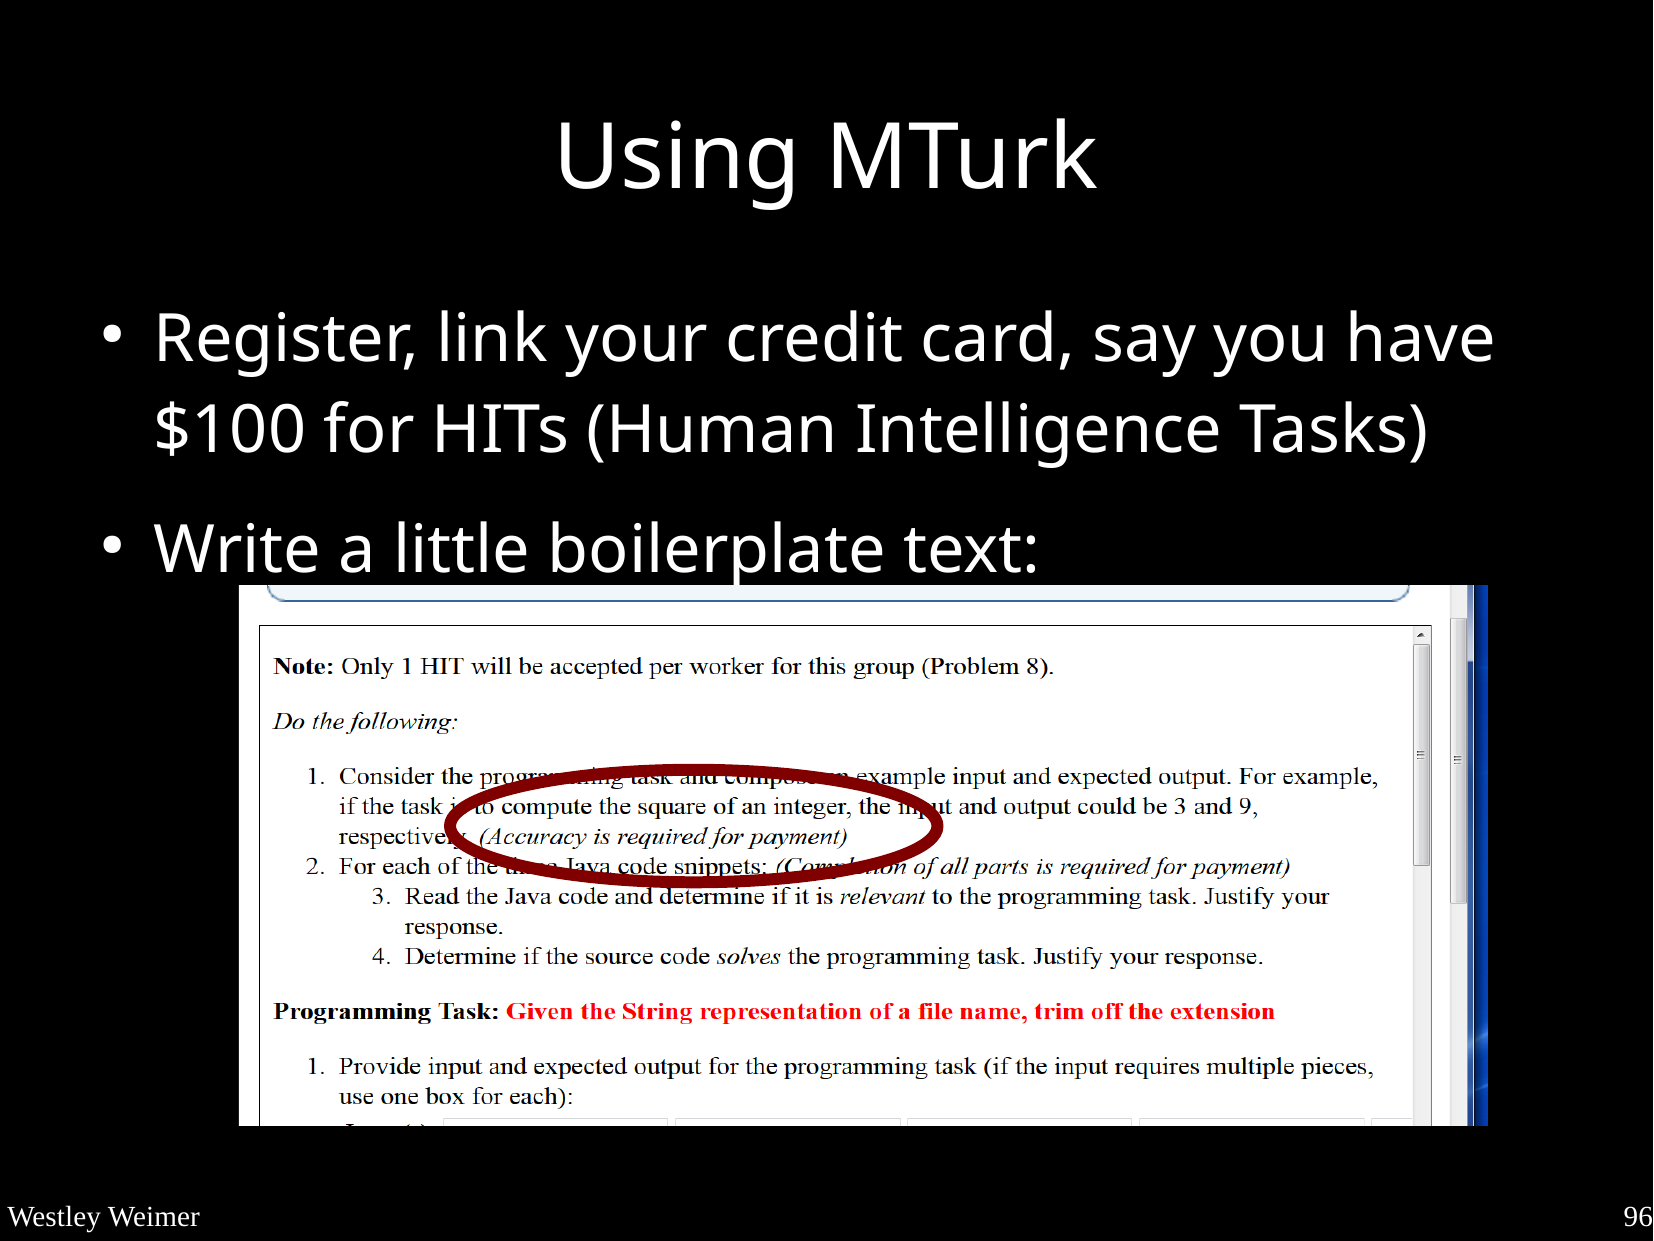

# Using MTurk
Register, link your credit card, say you have $100 for HITs (Human Intelligence Tasks)
Write a little boilerplate text:
96